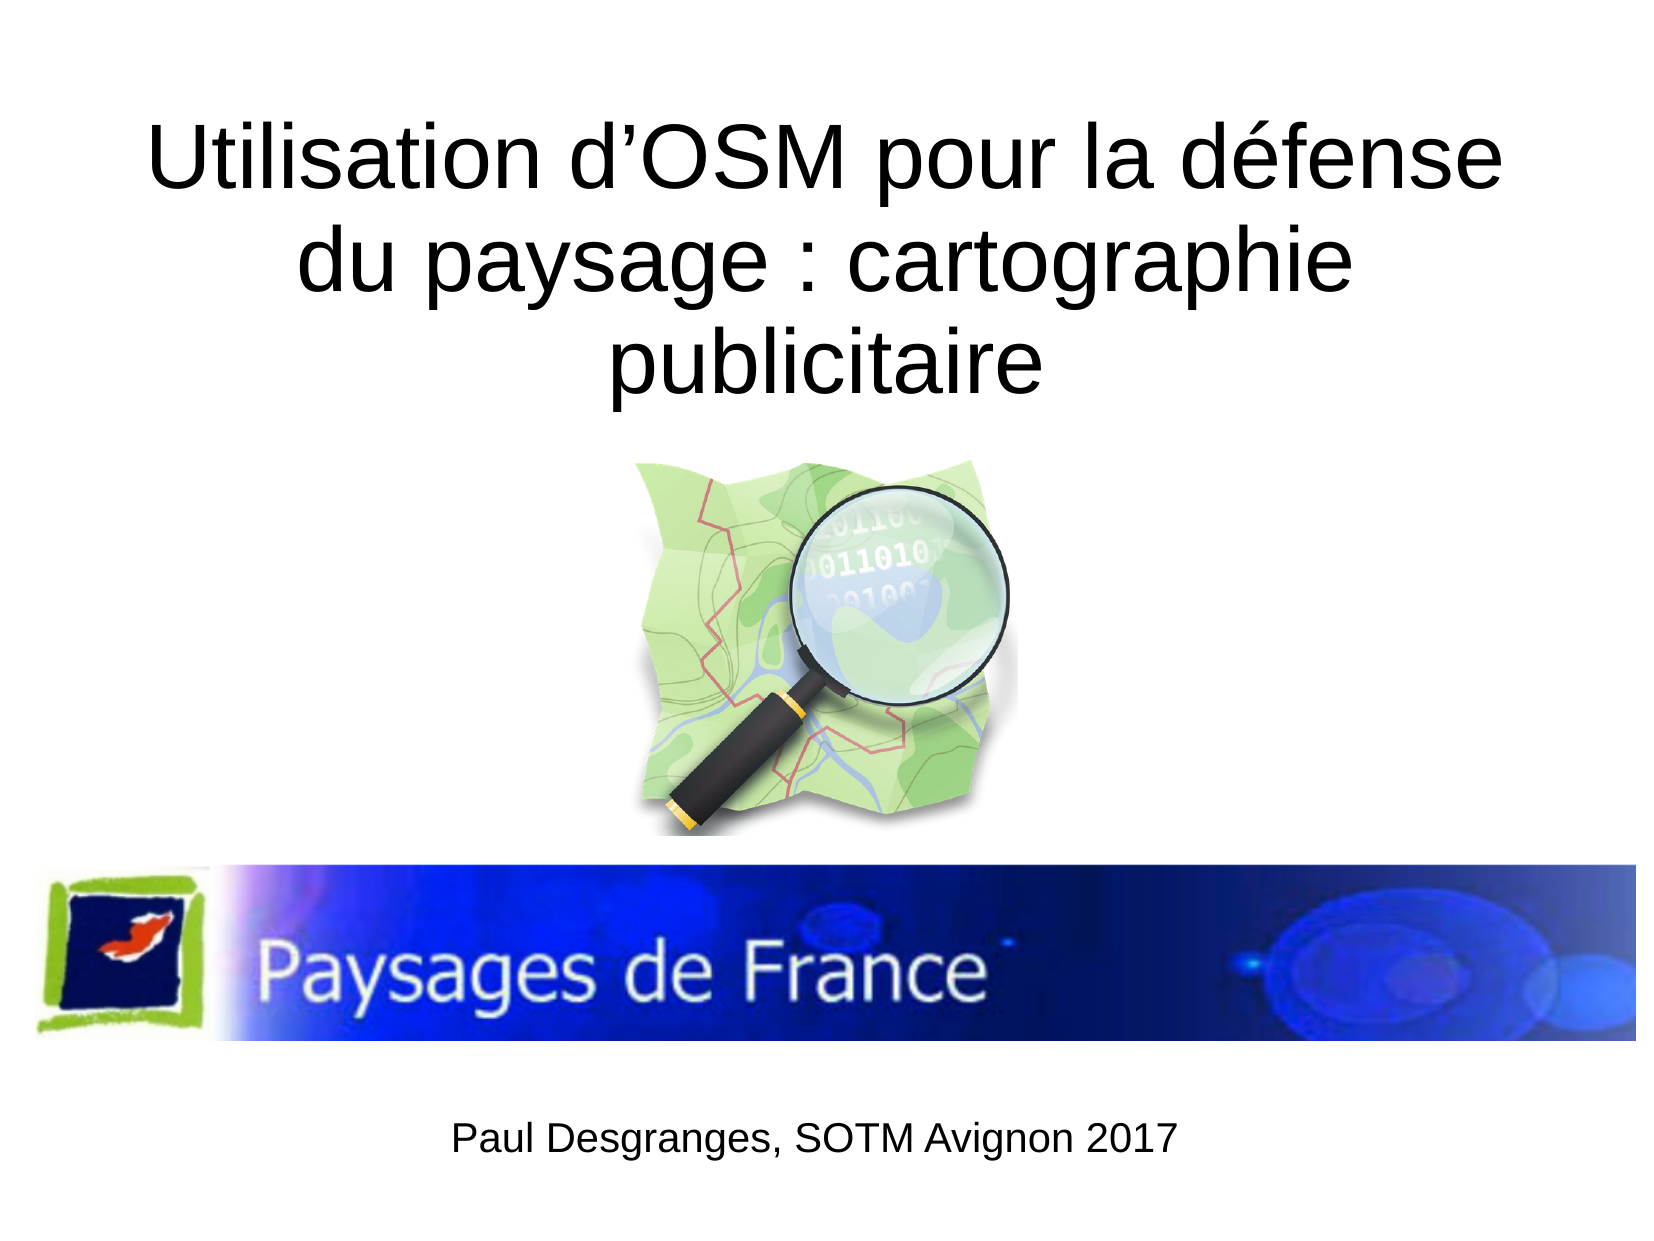

# Utilisation d’OSM pour la défense du paysage : cartographie publicitaire
Paul Desgranges, SOTM Avignon 2017